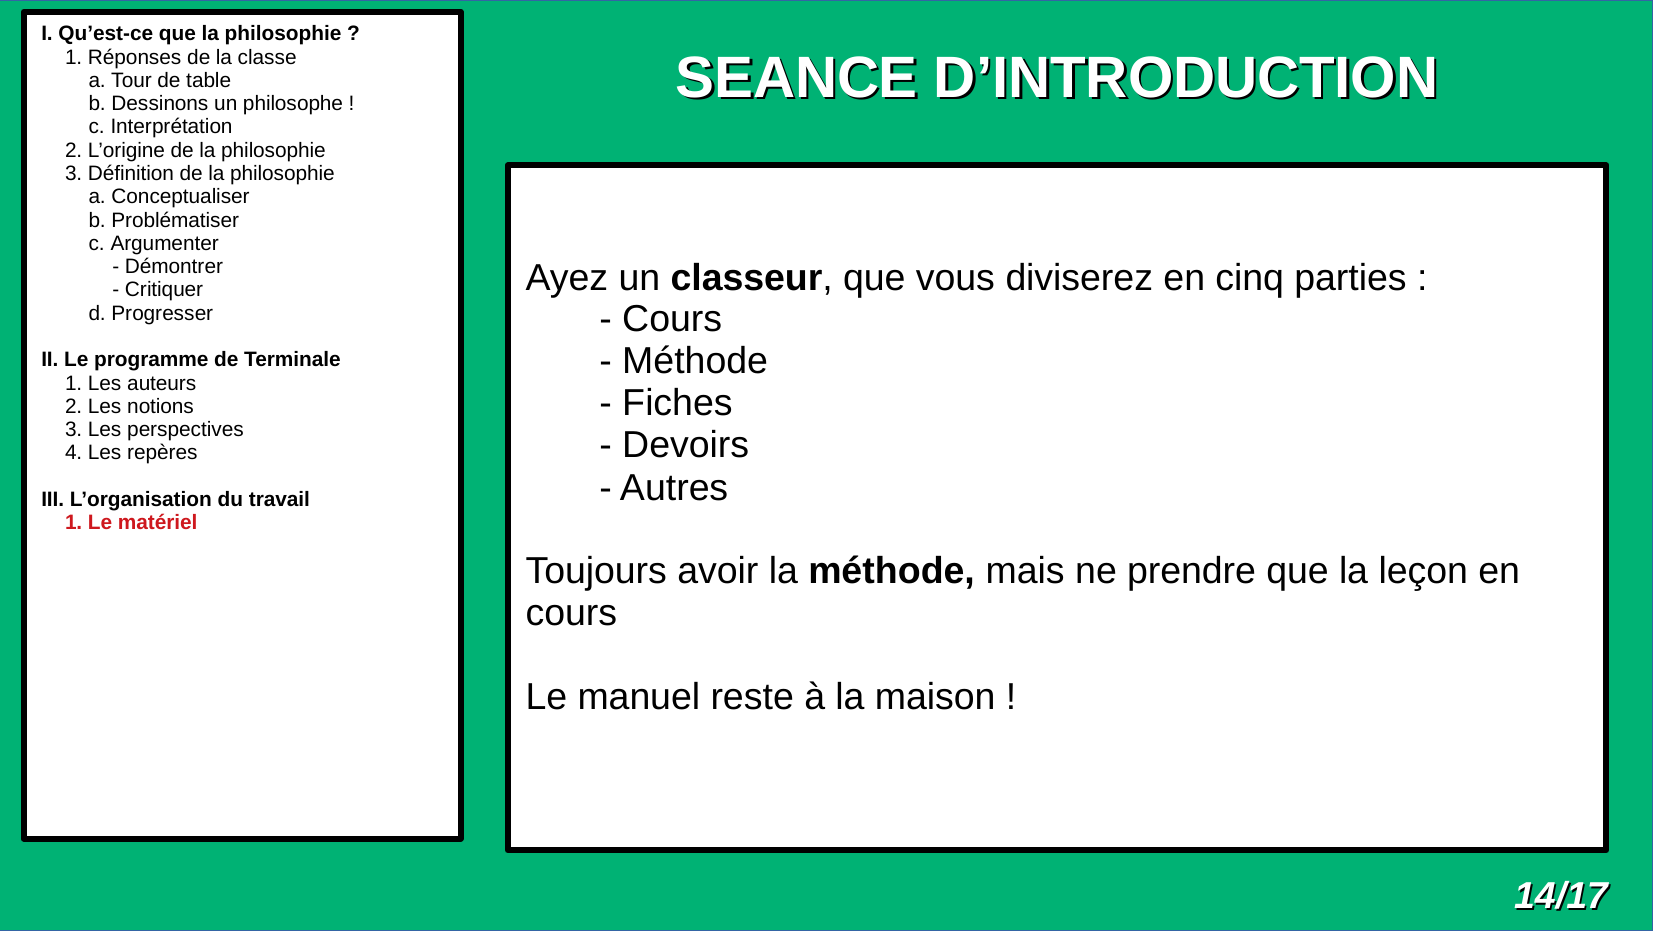

SEANCE D’INTRODUCTION
I. Qu’est-ce que la philosophie ?
	1. Réponses de la classe
		a. Tour de table
		b. Dessinons un philosophe !
		c. Interprétation
	2. L’origine de la philosophie
	3. Définition de la philosophie
		a. Conceptualiser
		b. Problématiser
		c. Argumenter
			- Démontrer
			- Critiquer
		d. Progresser
II. Le programme de Terminale
	1. Les auteurs
	2. Les notions
	3. Les perspectives
	4. Les repères
III. L’organisation du travail
	1. Le matériel
Ayez un classeur, que vous diviserez en cinq parties :
	- Cours
	- Méthode
	- Fiches
	- Devoirs
	- Autres
Toujours avoir la méthode, mais ne prendre que la leçon en cours
Le manuel reste à la maison !